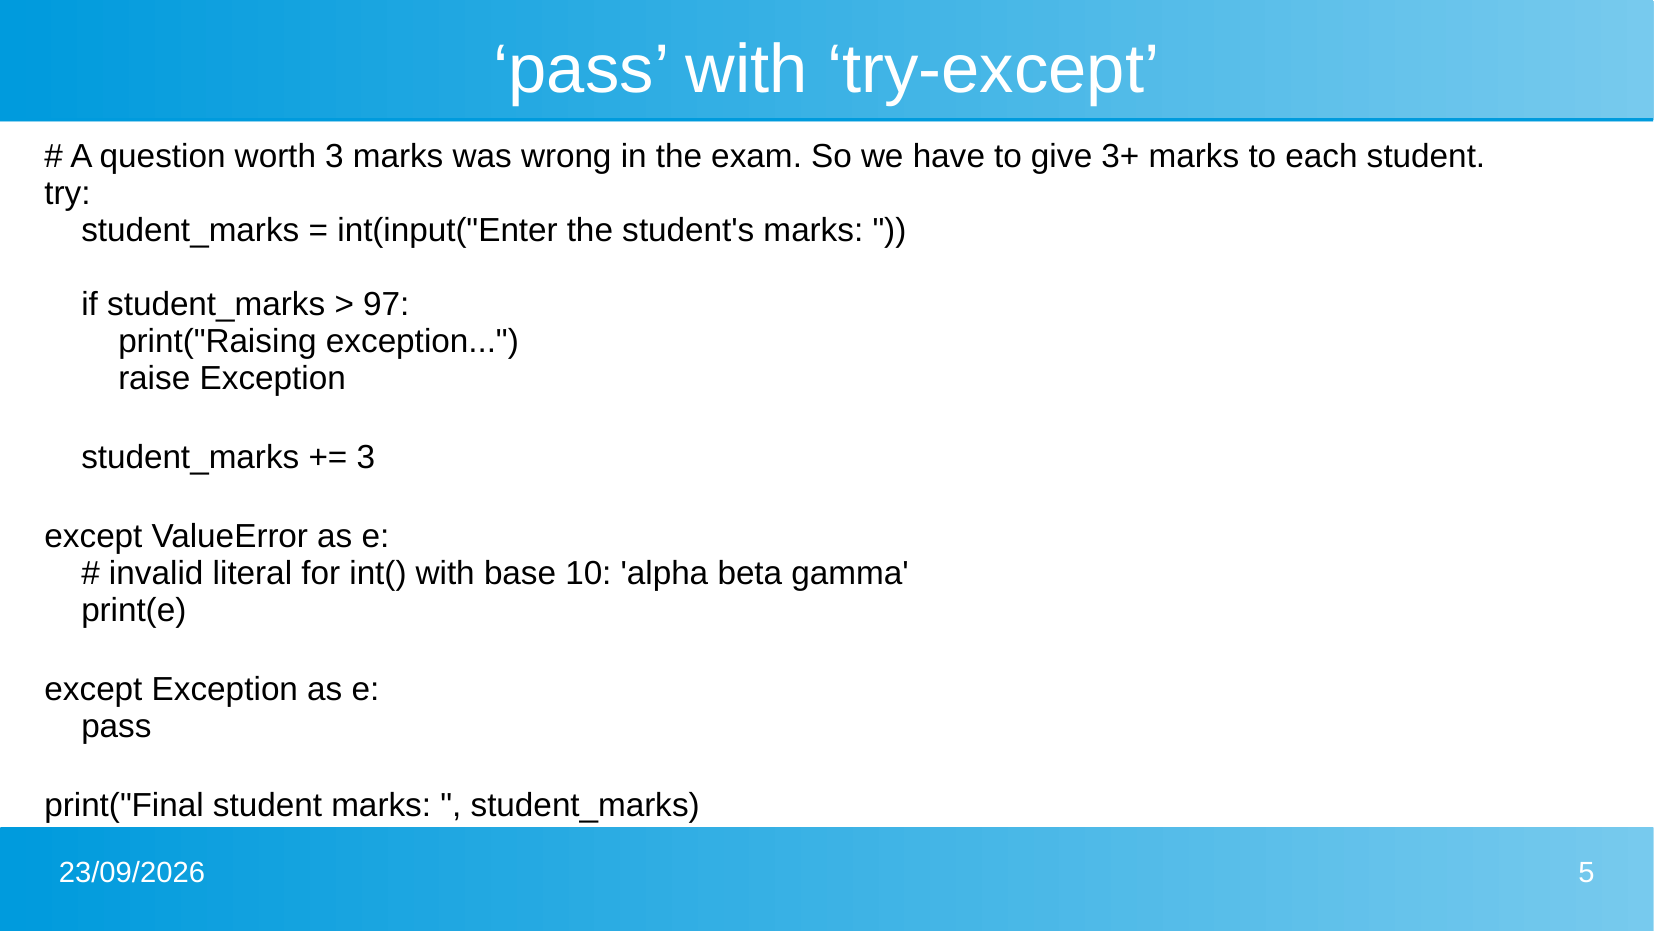

# ‘pass’ with ‘try-except’
# A question worth 3 marks was wrong in the exam. So we have to give 3+ marks to each student.
try:
 student_marks = int(input("Enter the student's marks: "))
 if student_marks > 97:
 print("Raising exception...")
 raise Exception
 student_marks += 3
except ValueError as e:
 # invalid literal for int() with base 10: 'alpha beta gamma'
 print(e)
except Exception as e:
 pass
print("Final student marks: ", student_marks)
5